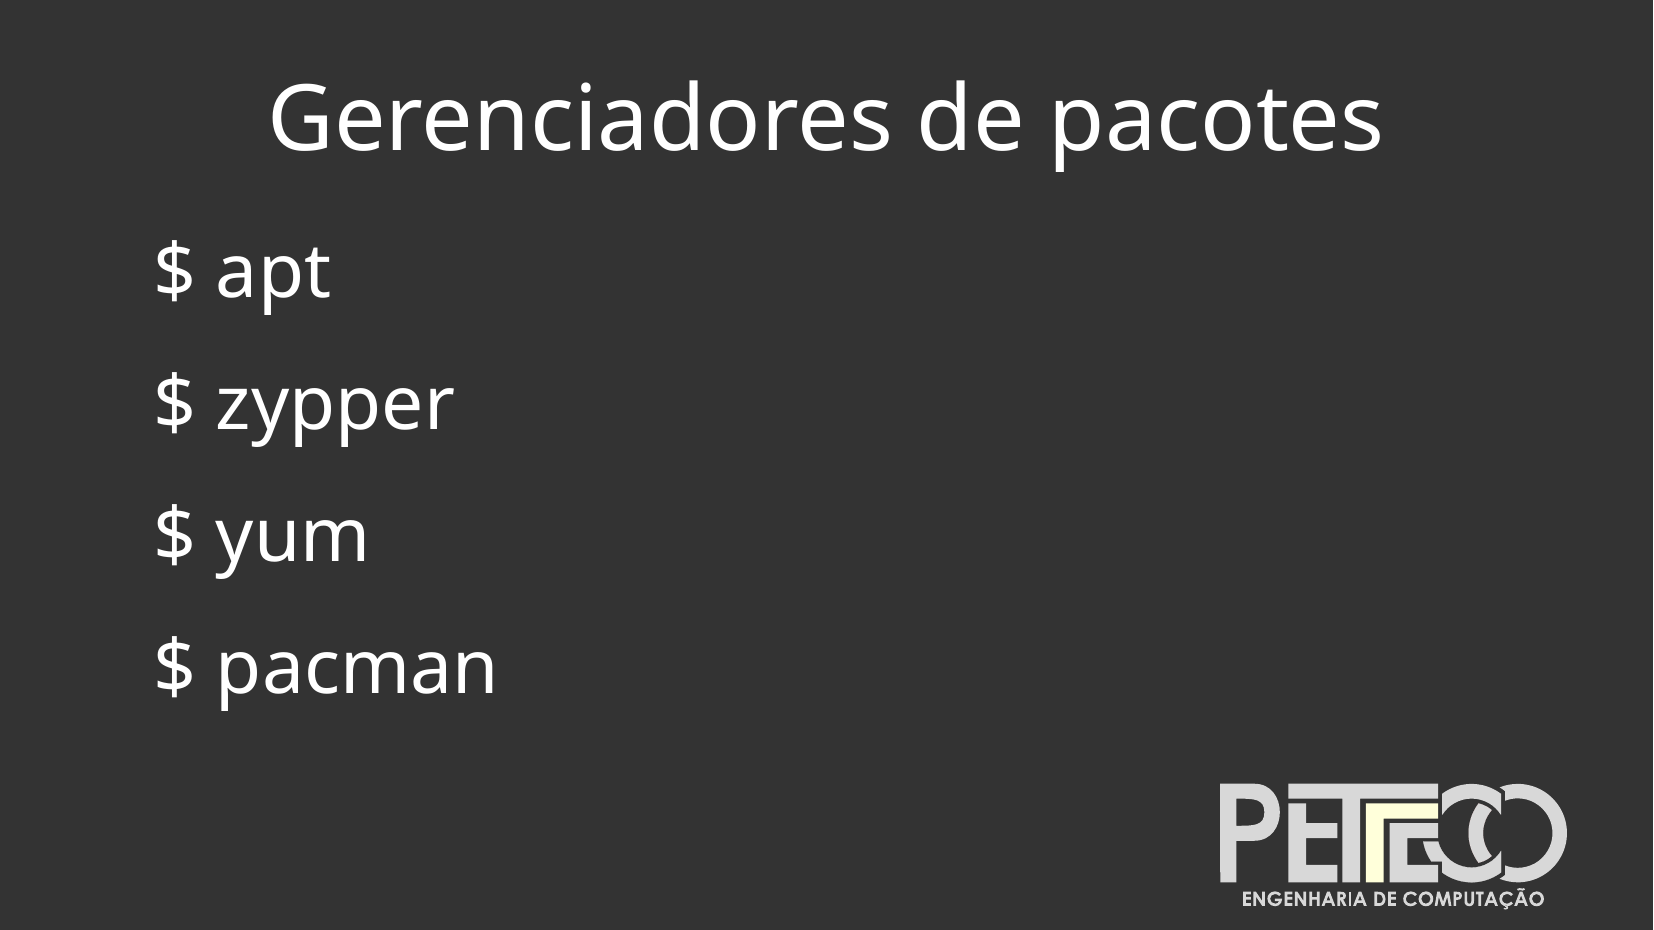

# Gerenciadores de pacotes
$ apt
$ zypper
$ yum
$ pacman